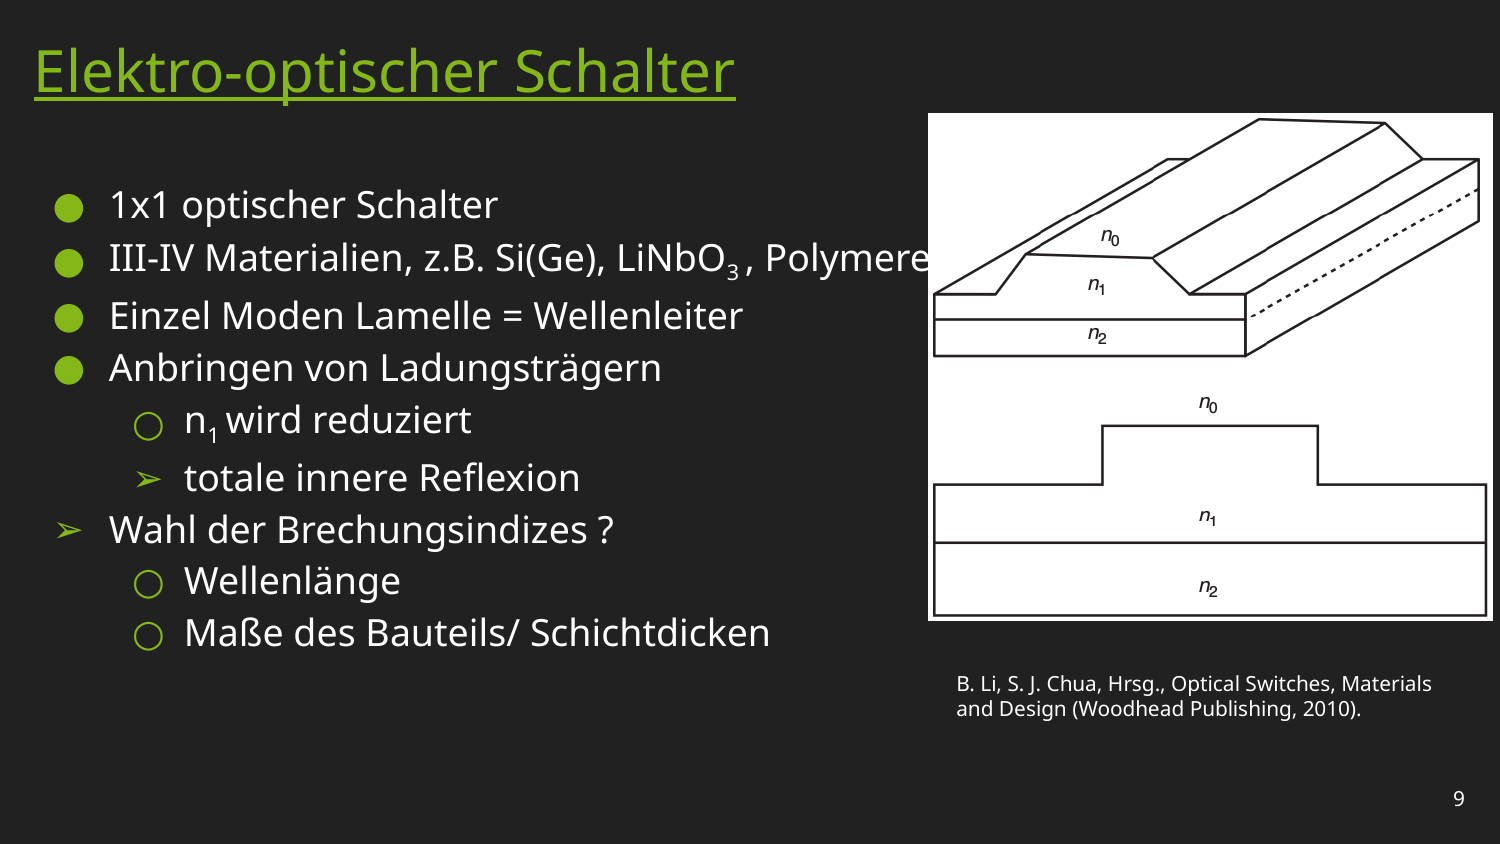

# Elektro-optischer Schalter
1x1 optischer Schalter
III-IV Materialien, z.B. Si(Ge), LiNbO3 , Polymere
Einzel Moden Lamelle = Wellenleiter
Anbringen von Ladungsträgern
n1 wird reduziert
totale innere Reflexion
Wahl der Brechungsindizes ?
Wellenlänge
Maße des Bauteils/ Schichtdicken
B. Li, S. J. Chua, Hrsg., Optical Switches, Materials and Design (Woodhead Publishing, 2010).